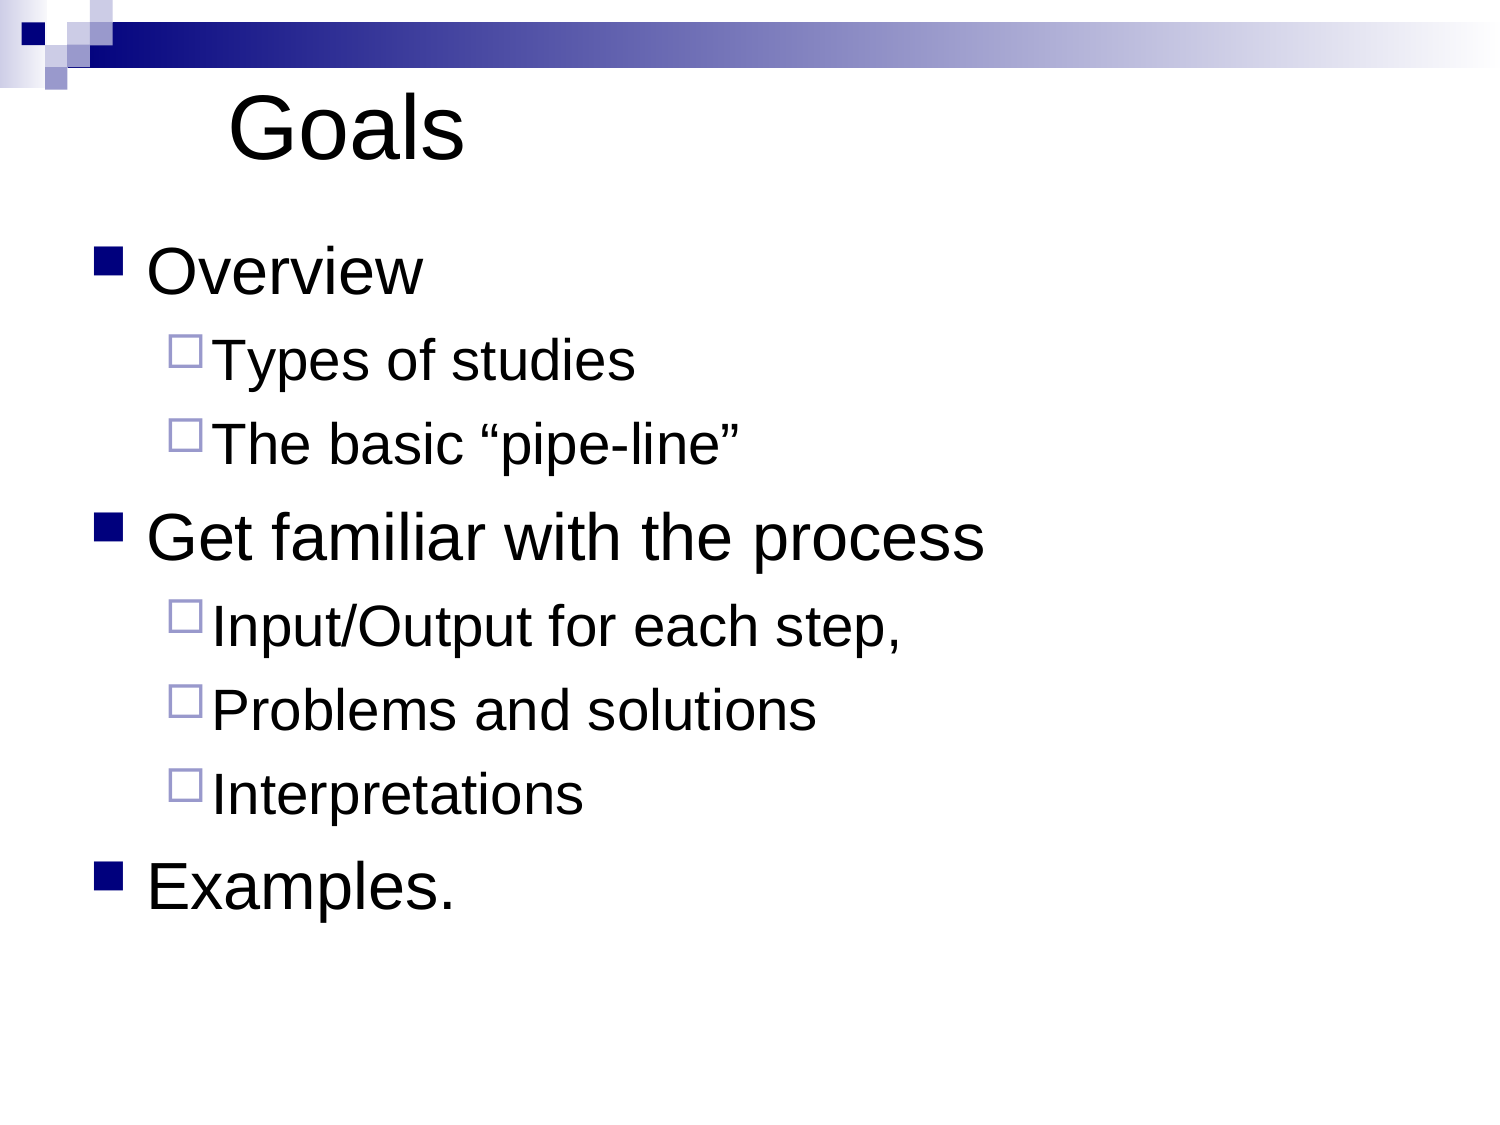

# Goals
Overview
Types of studies
The basic “pipe-line”
Get familiar with the process
Input/Output for each step,
Problems and solutions
Interpretations
Examples.